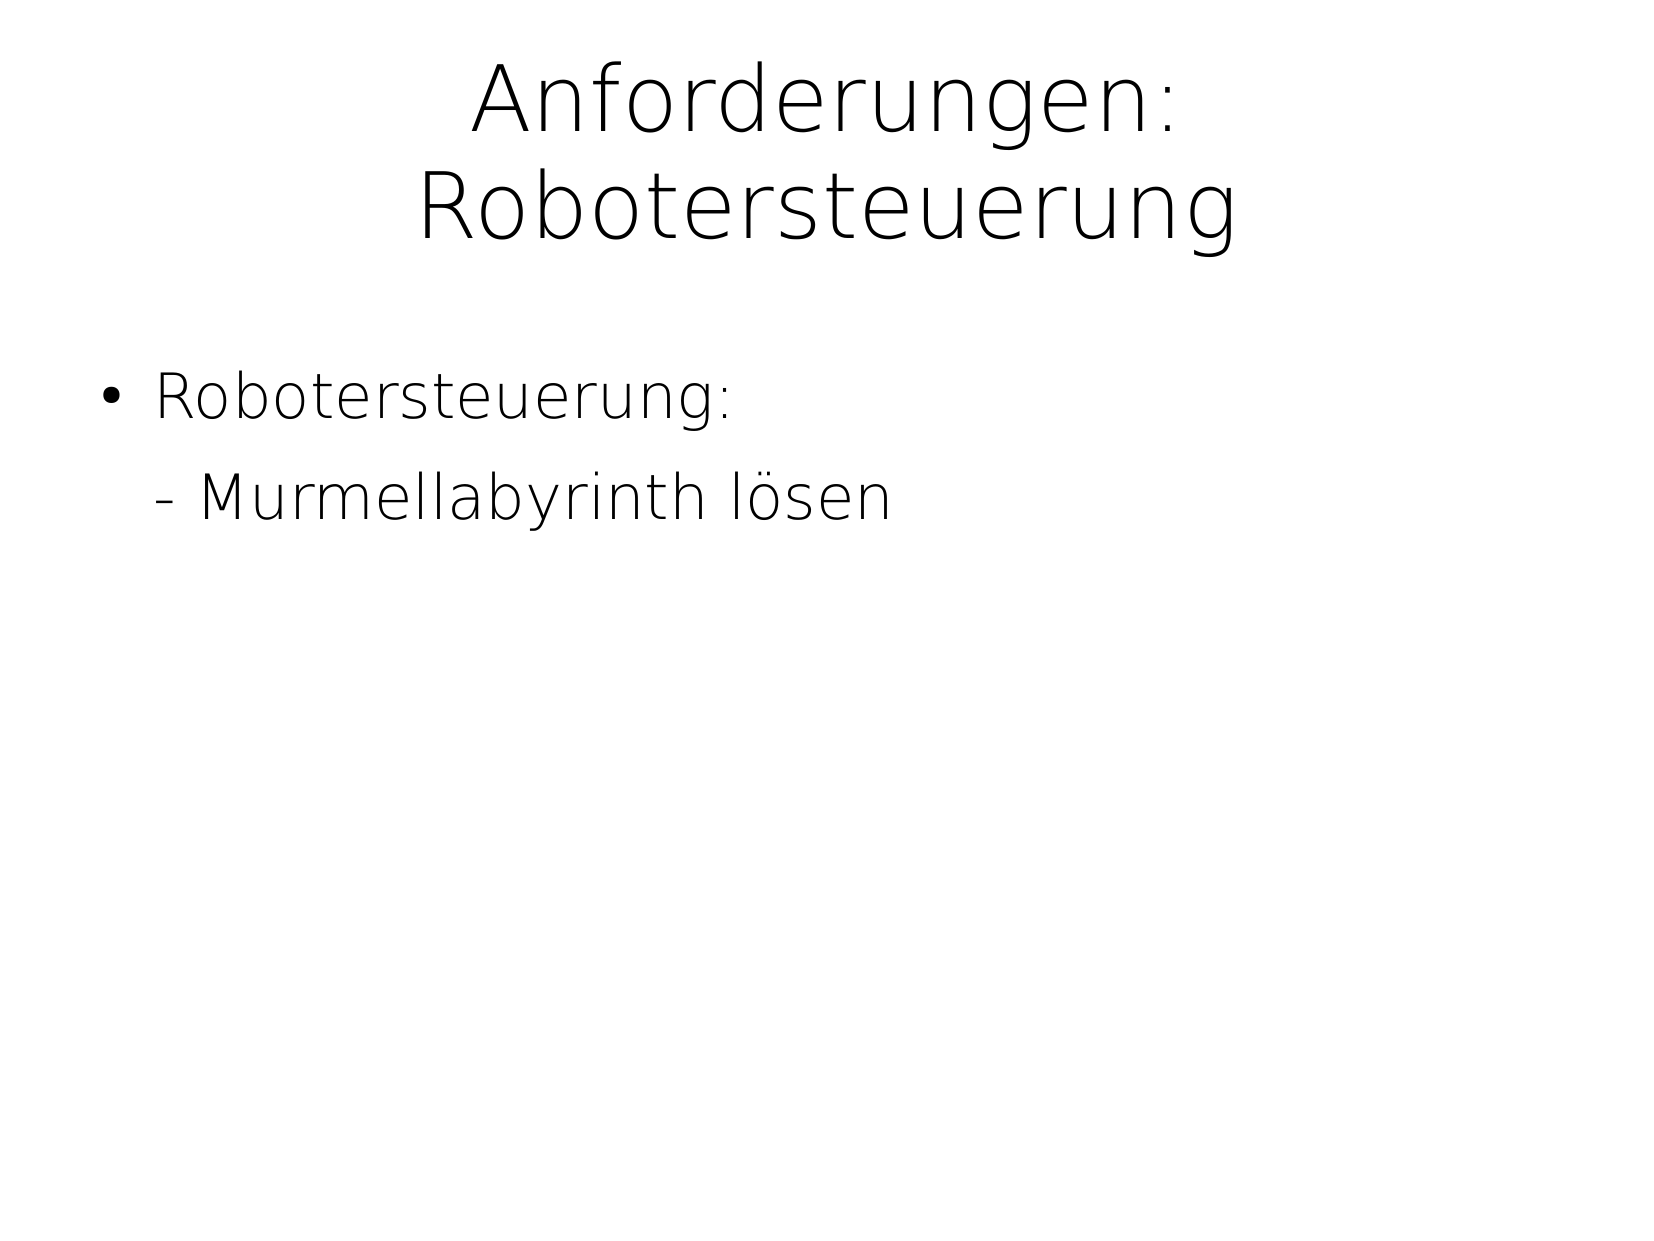

# Anforderungen: Robotersteuerung
Robotersteuerung:
- Murmellabyrinth lösen